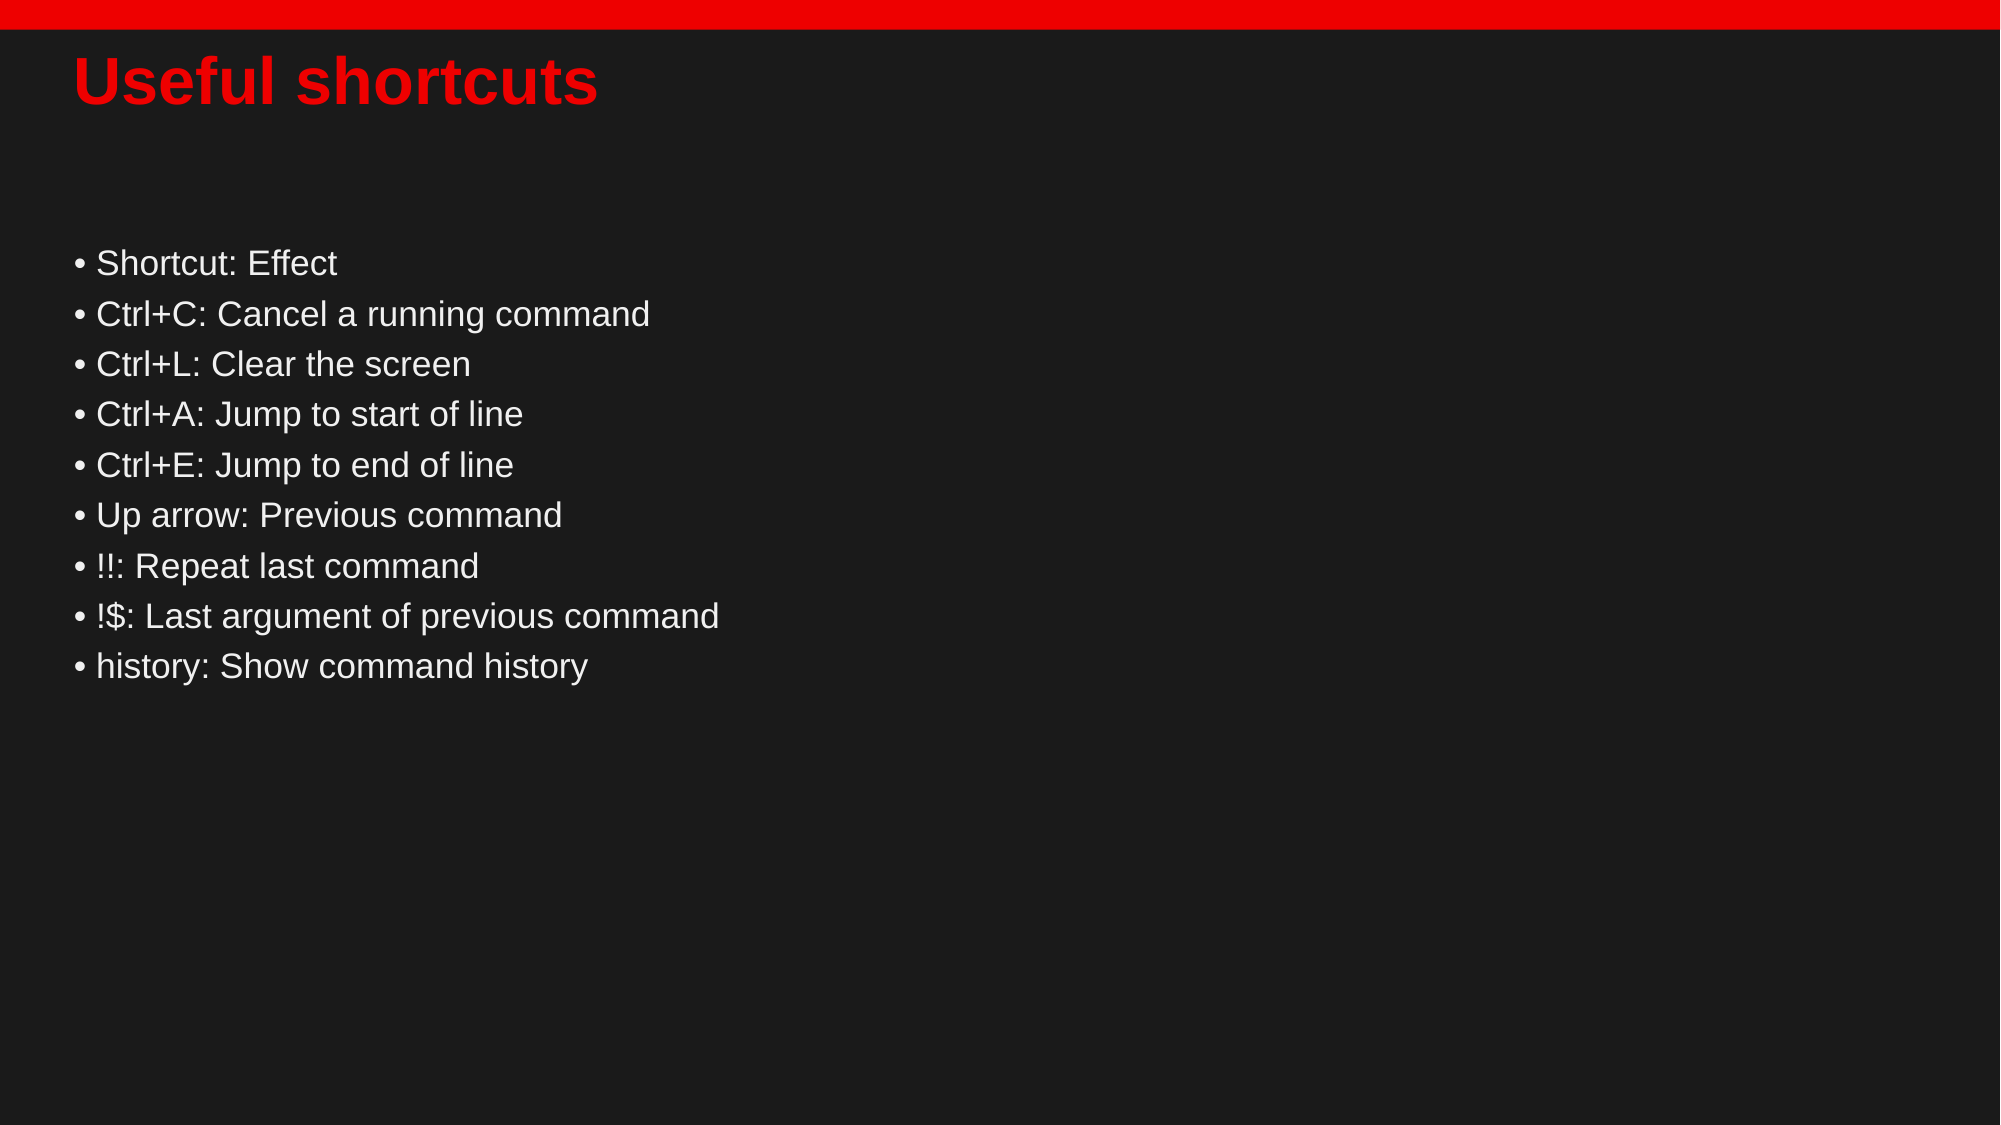

Useful shortcuts
• Shortcut: Effect
• Ctrl+C: Cancel a running command
• Ctrl+L: Clear the screen
• Ctrl+A: Jump to start of line
• Ctrl+E: Jump to end of line
• Up arrow: Previous command
• !!: Repeat last command
• !$: Last argument of previous command
• history: Show command history